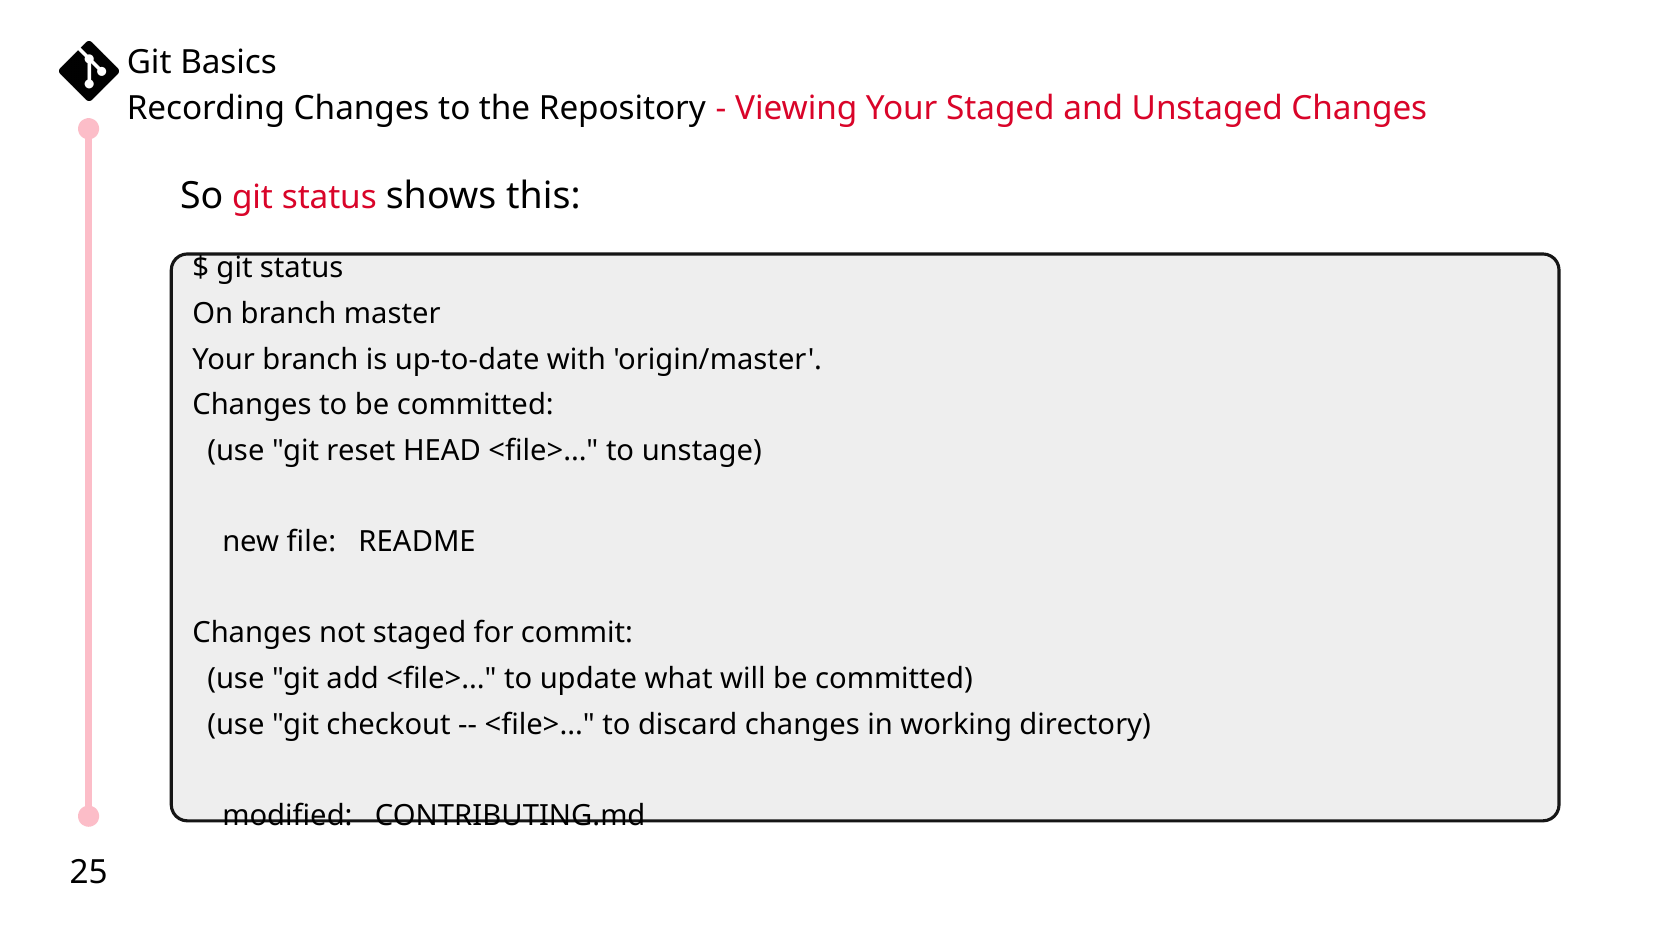

Git Basics
Recording Changes to the Repository - Viewing Your Staged and Unstaged Changes
So git status shows this:
$ git status
On branch master
Your branch is up-to-date with 'origin/master'.
Changes to be committed:
 (use "git reset HEAD <file>..." to unstage)
 new file: README
Changes not staged for commit:
 (use "git add <file>..." to update what will be committed)
 (use "git checkout -- <file>..." to discard changes in working directory)
 modified: CONTRIBUTING.md
25